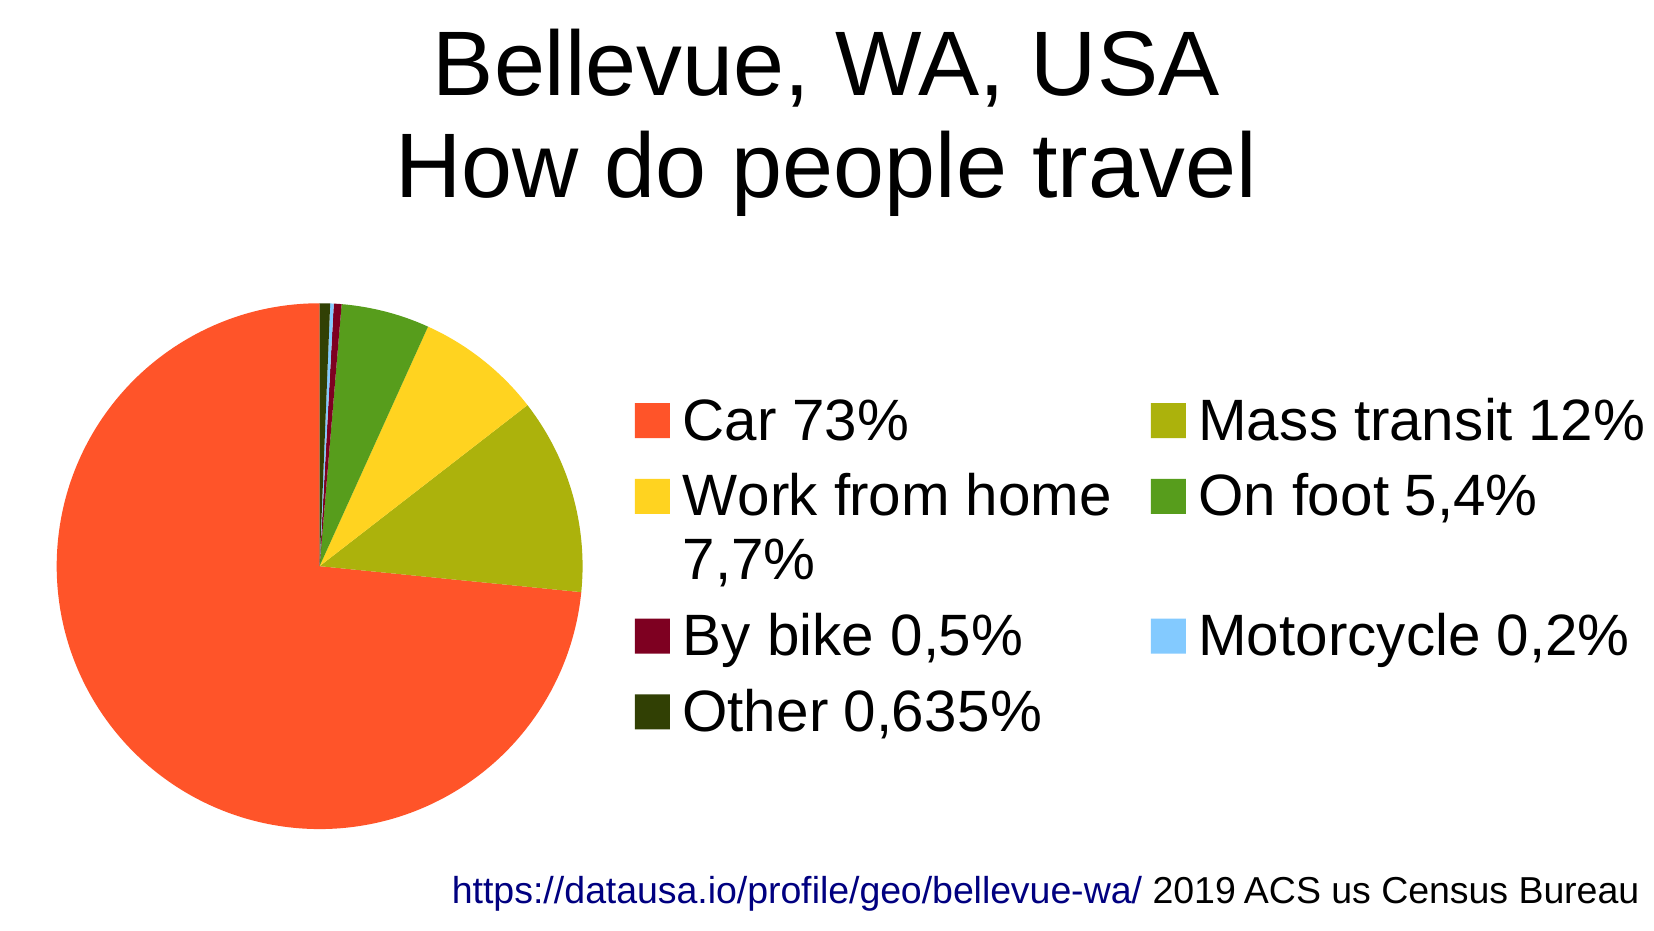

# Bellevue, WA, USA How do people travel
### Chart
| Category | Sloupec 1 |
|---|---|
| Car 73% | 73.0 |
| Mass transit 12% | 12.0 |
| Work from home 7,7% | 7.7 |
| On foot 5,4% | 5.4 |
| By bike 0,5% | 0.474 |
| Motorcycle 0,2% | 0.217 |
| Other 0,635% | 0.635 |https://datausa.io/profile/geo/bellevue-wa/ 2019 ACS us Census Bureau